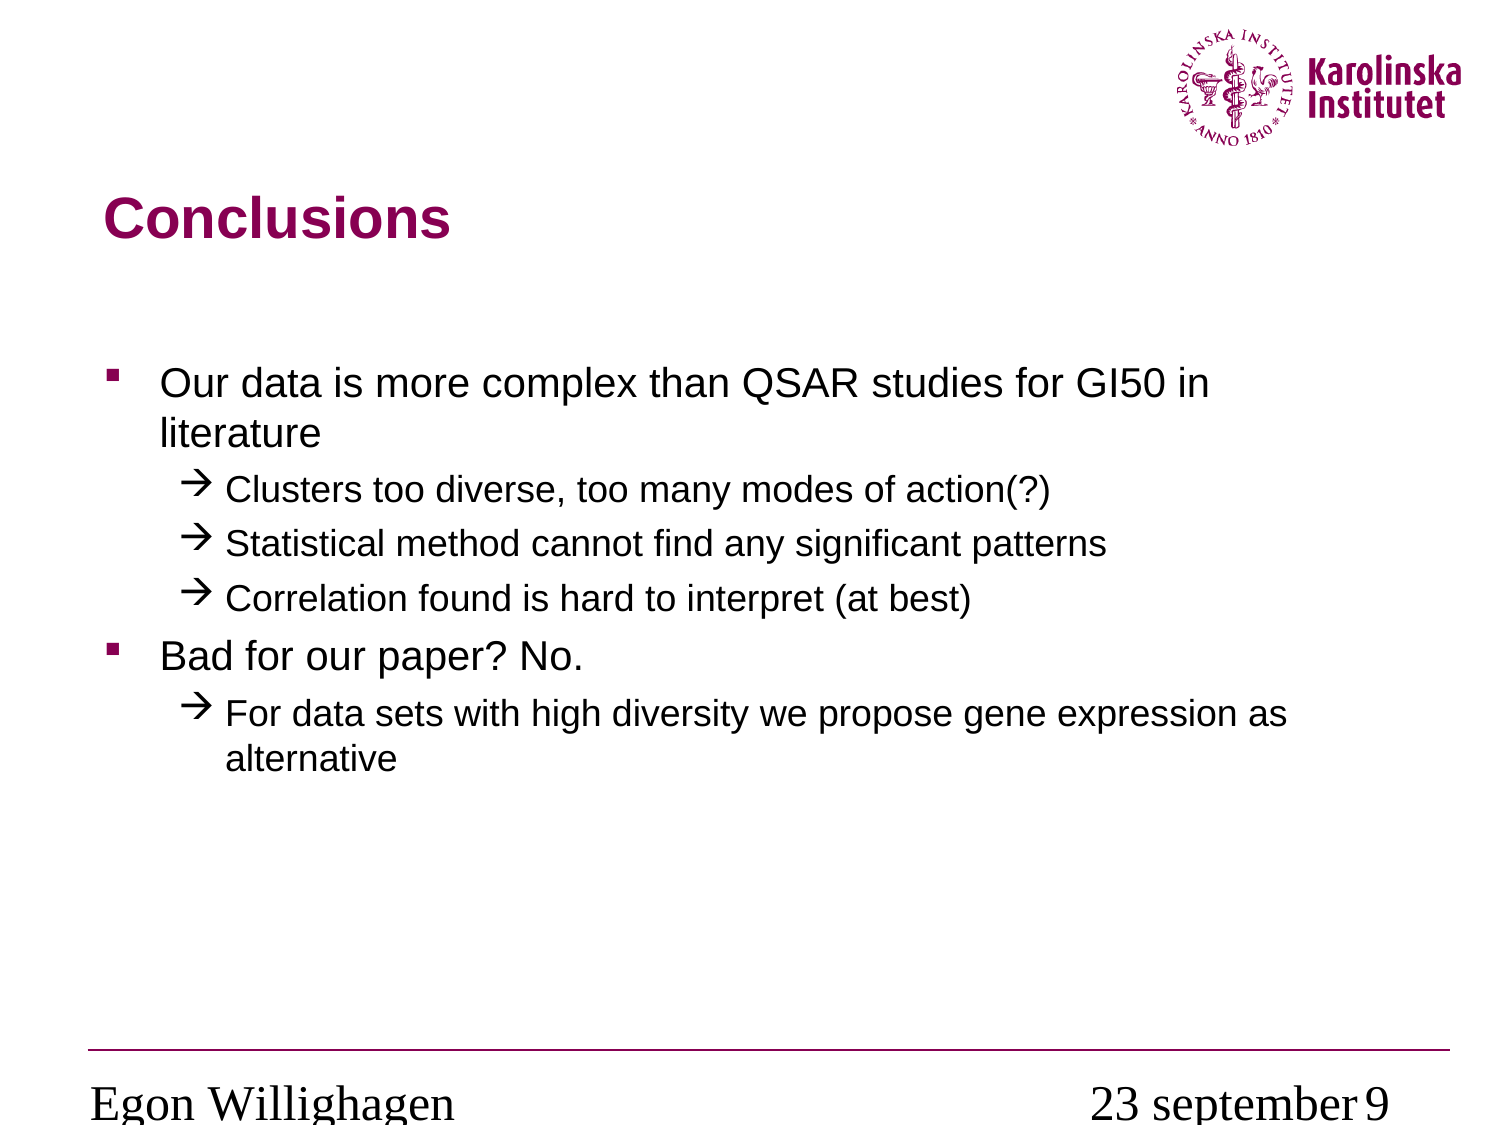

# Conclusions
Our data is more complex than QSAR studies for GI50 in literature
Clusters too diverse, too many modes of action(?)
Statistical method cannot find any significant patterns
Correlation found is hard to interpret (at best)
Bad for our paper? No.
For data sets with high diversity we propose gene expression as alternative
Egon Willighagen
9